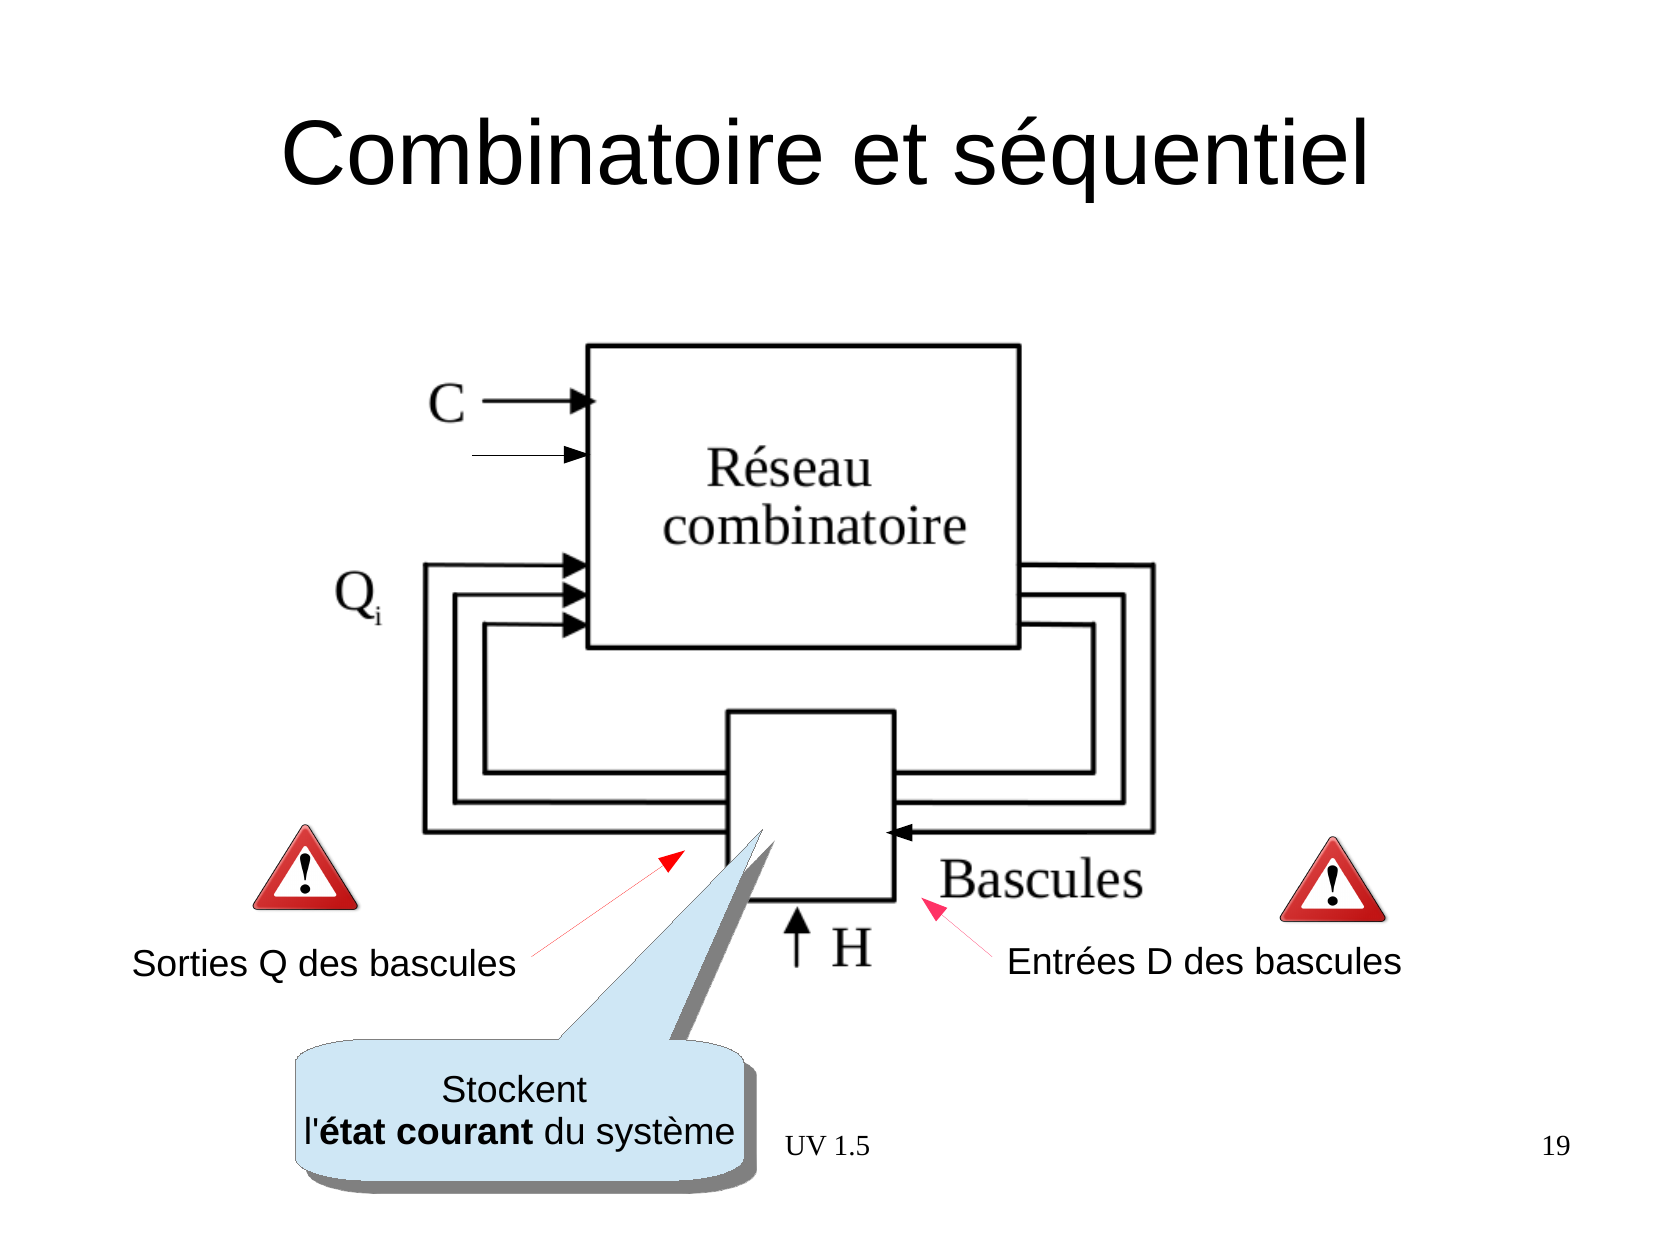

# Combinatoire et séquentiel
Entrées D des bascules
Sorties Q des bascules
Stockent
l'état courant du système
UV 1.5
19